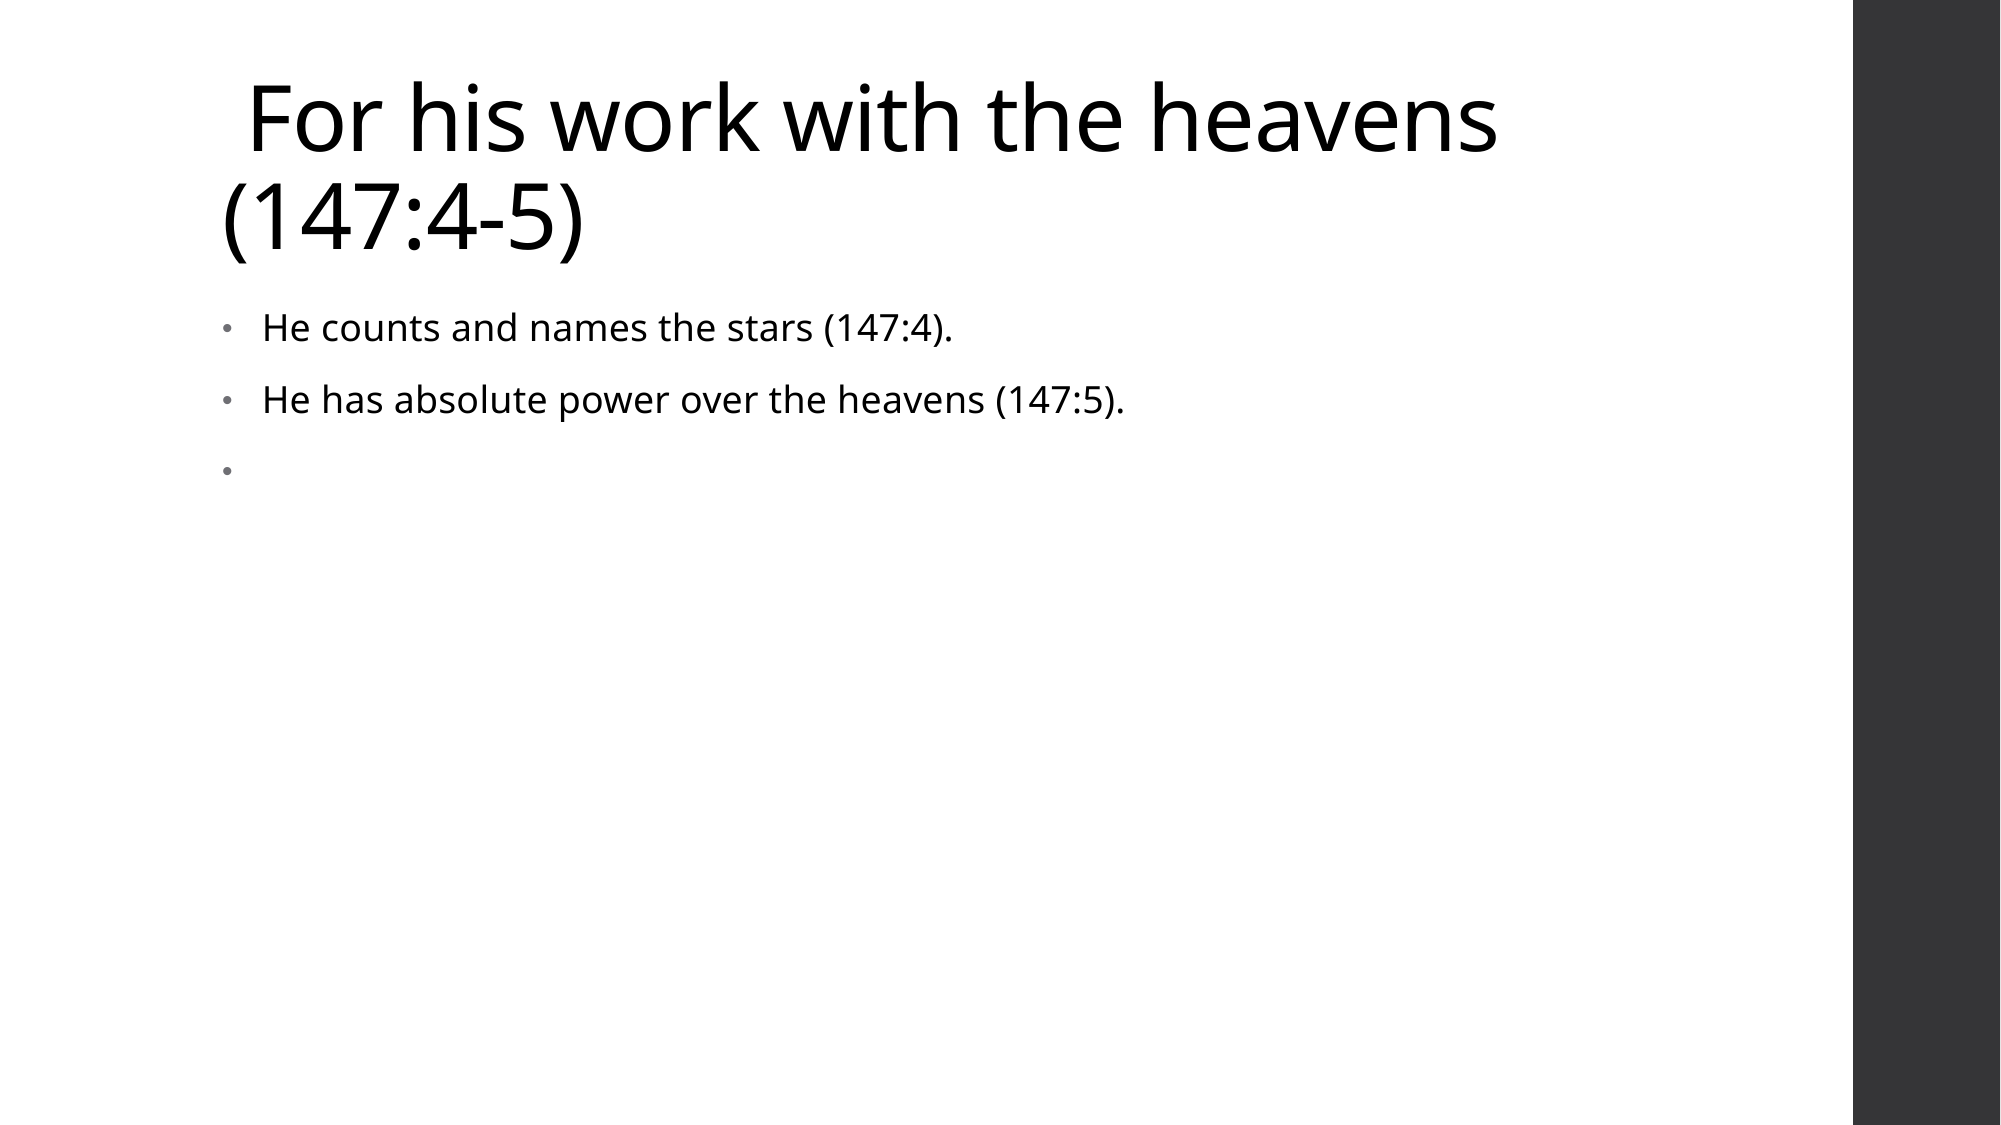

# For his work with the heavens (147:4-5)
 He counts and names the stars (147:4).
 He has absolute power over the heavens (147:5).